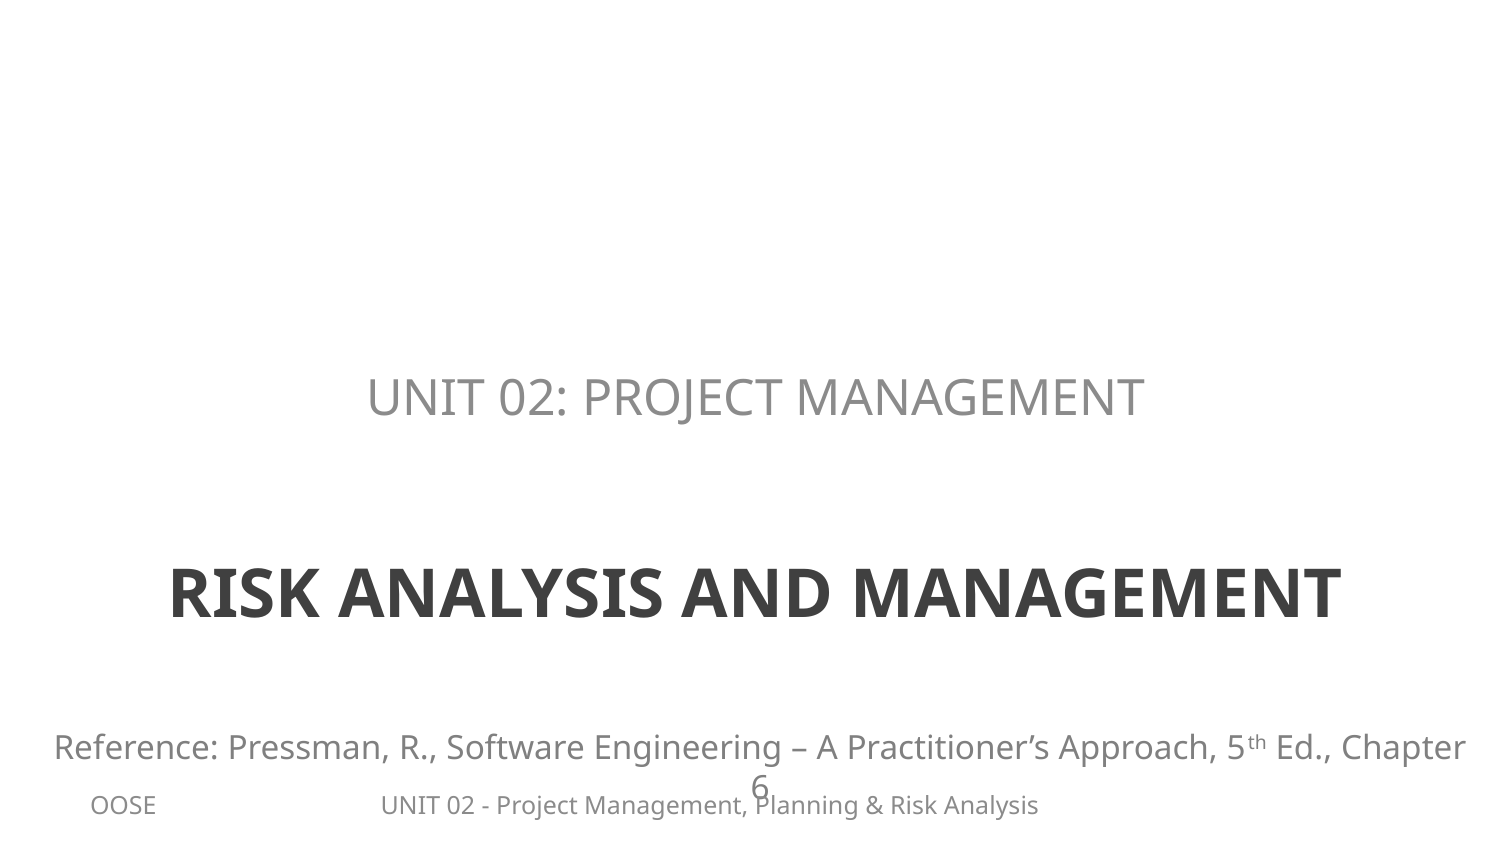

UNIT 02: PROJECT MANAGEMENT
# Risk analysis and management
Reference: Pressman, R., Software Engineering – A Practitioner’s Approach, 5th Ed., Chapter 6
OOSE
UNIT 02 - Project Management, Planning & Risk Analysis